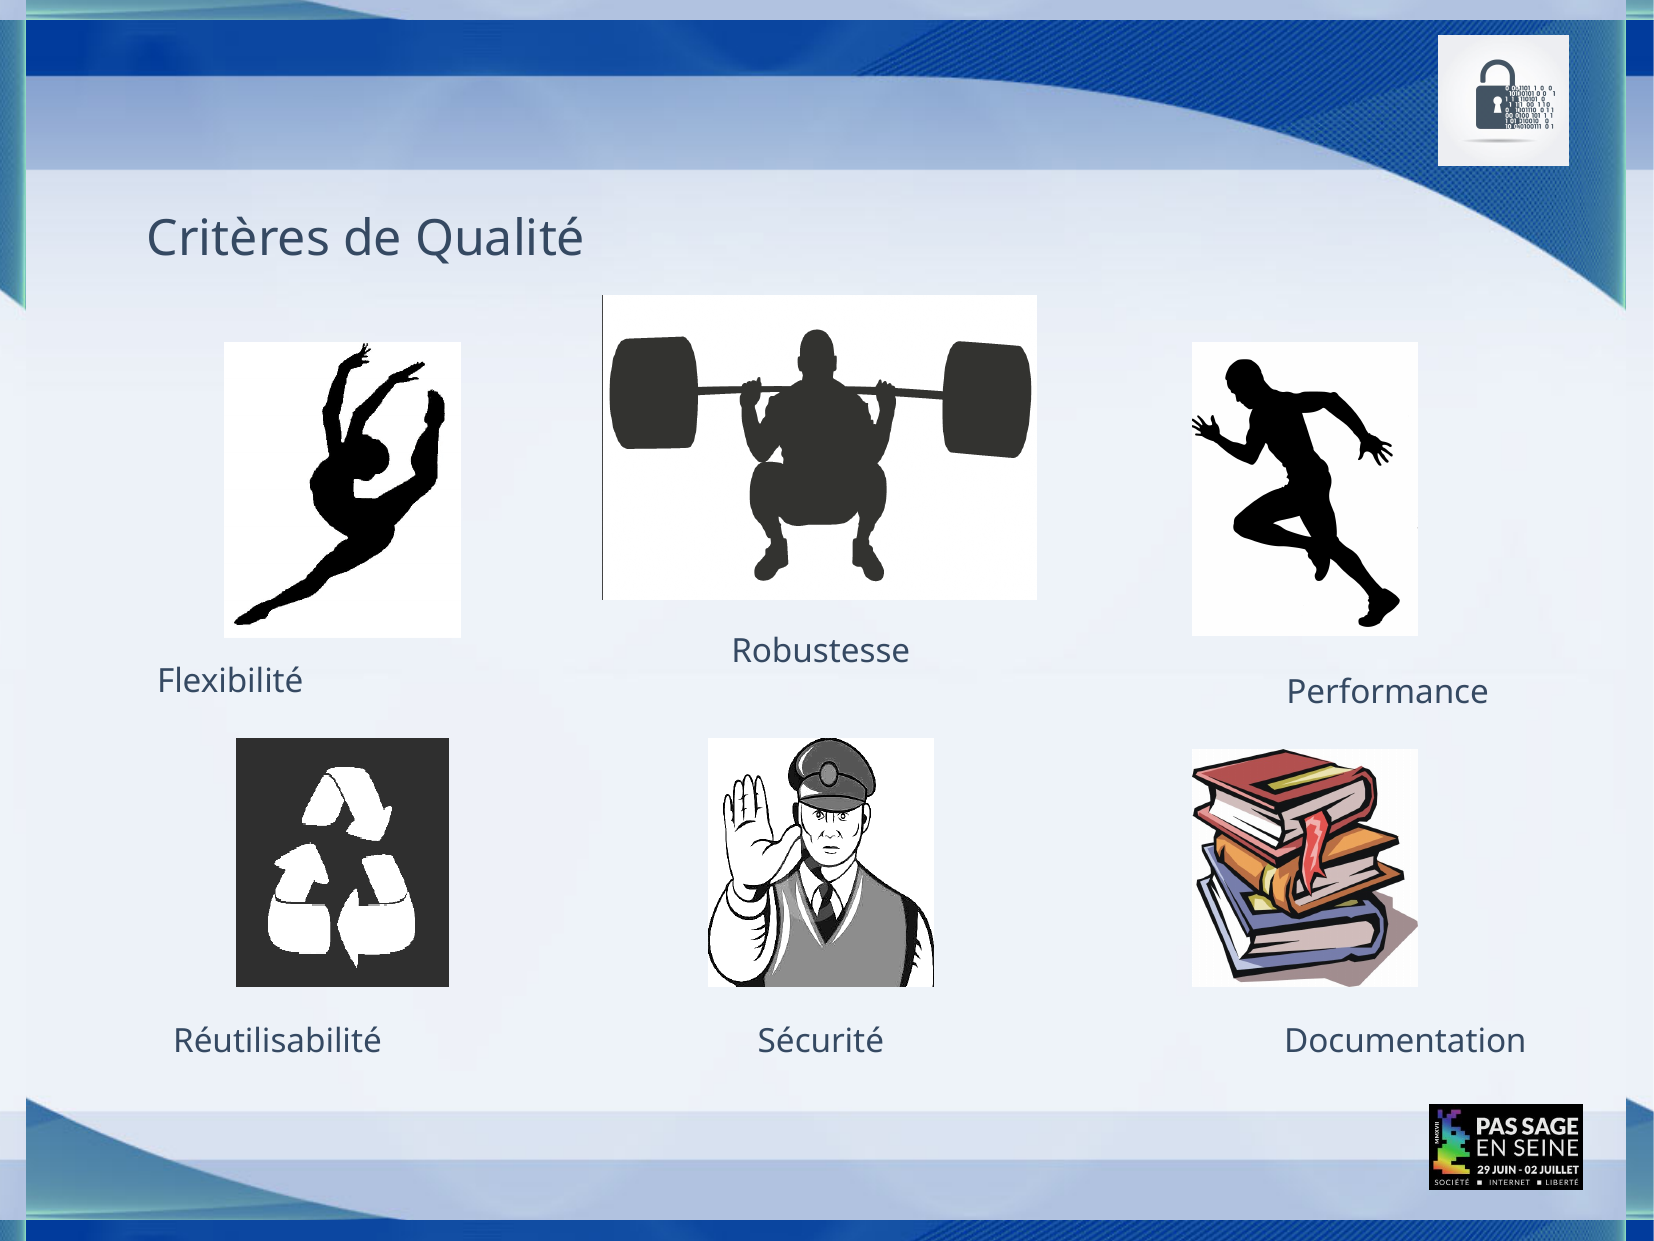

# Critères de Qualité
Robustesse
Flexibilité
Performance
Réutilisabilité
Sécurité
Documentation